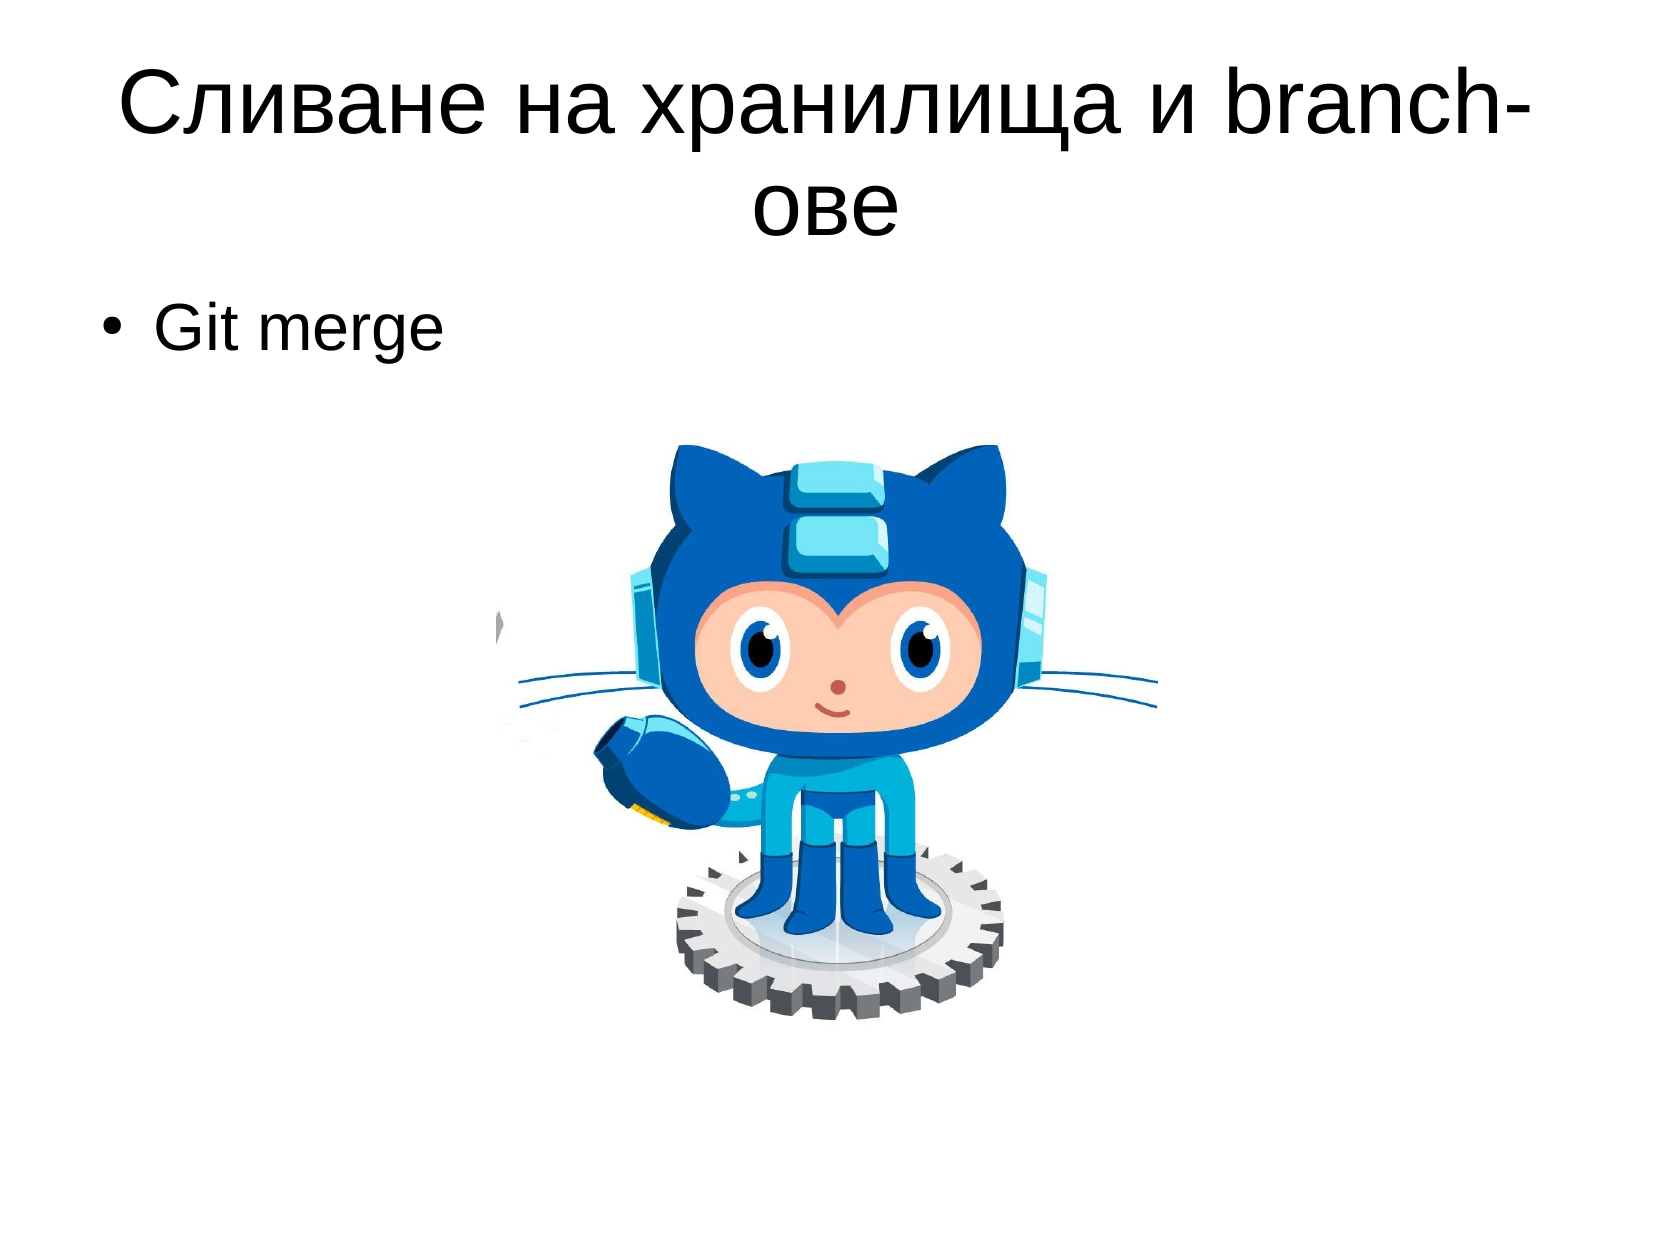

# Сливане на хранилища и branch-ове
Git merge